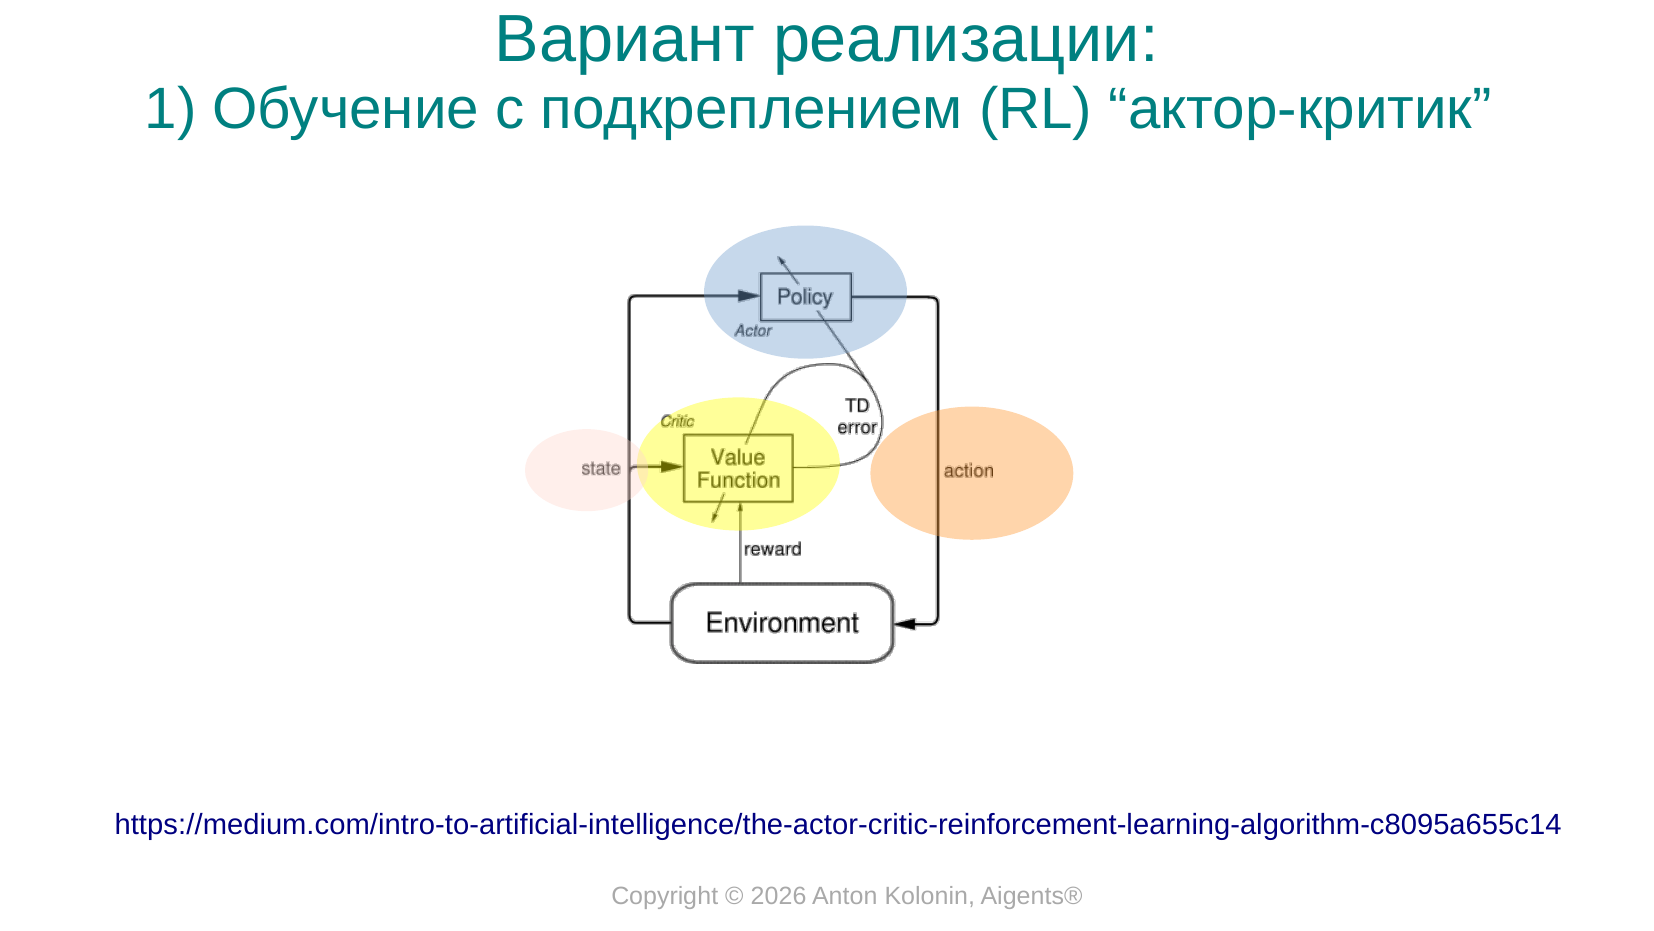

Вариант реализации:
1) Обучение с подкреплением (RL) “актор-критик”
https://medium.com/intro-to-artificial-intelligence/the-actor-critic-reinforcement-learning-algorithm-c8095a655c14
Copyright © 2026 Anton Kolonin, Aigents®